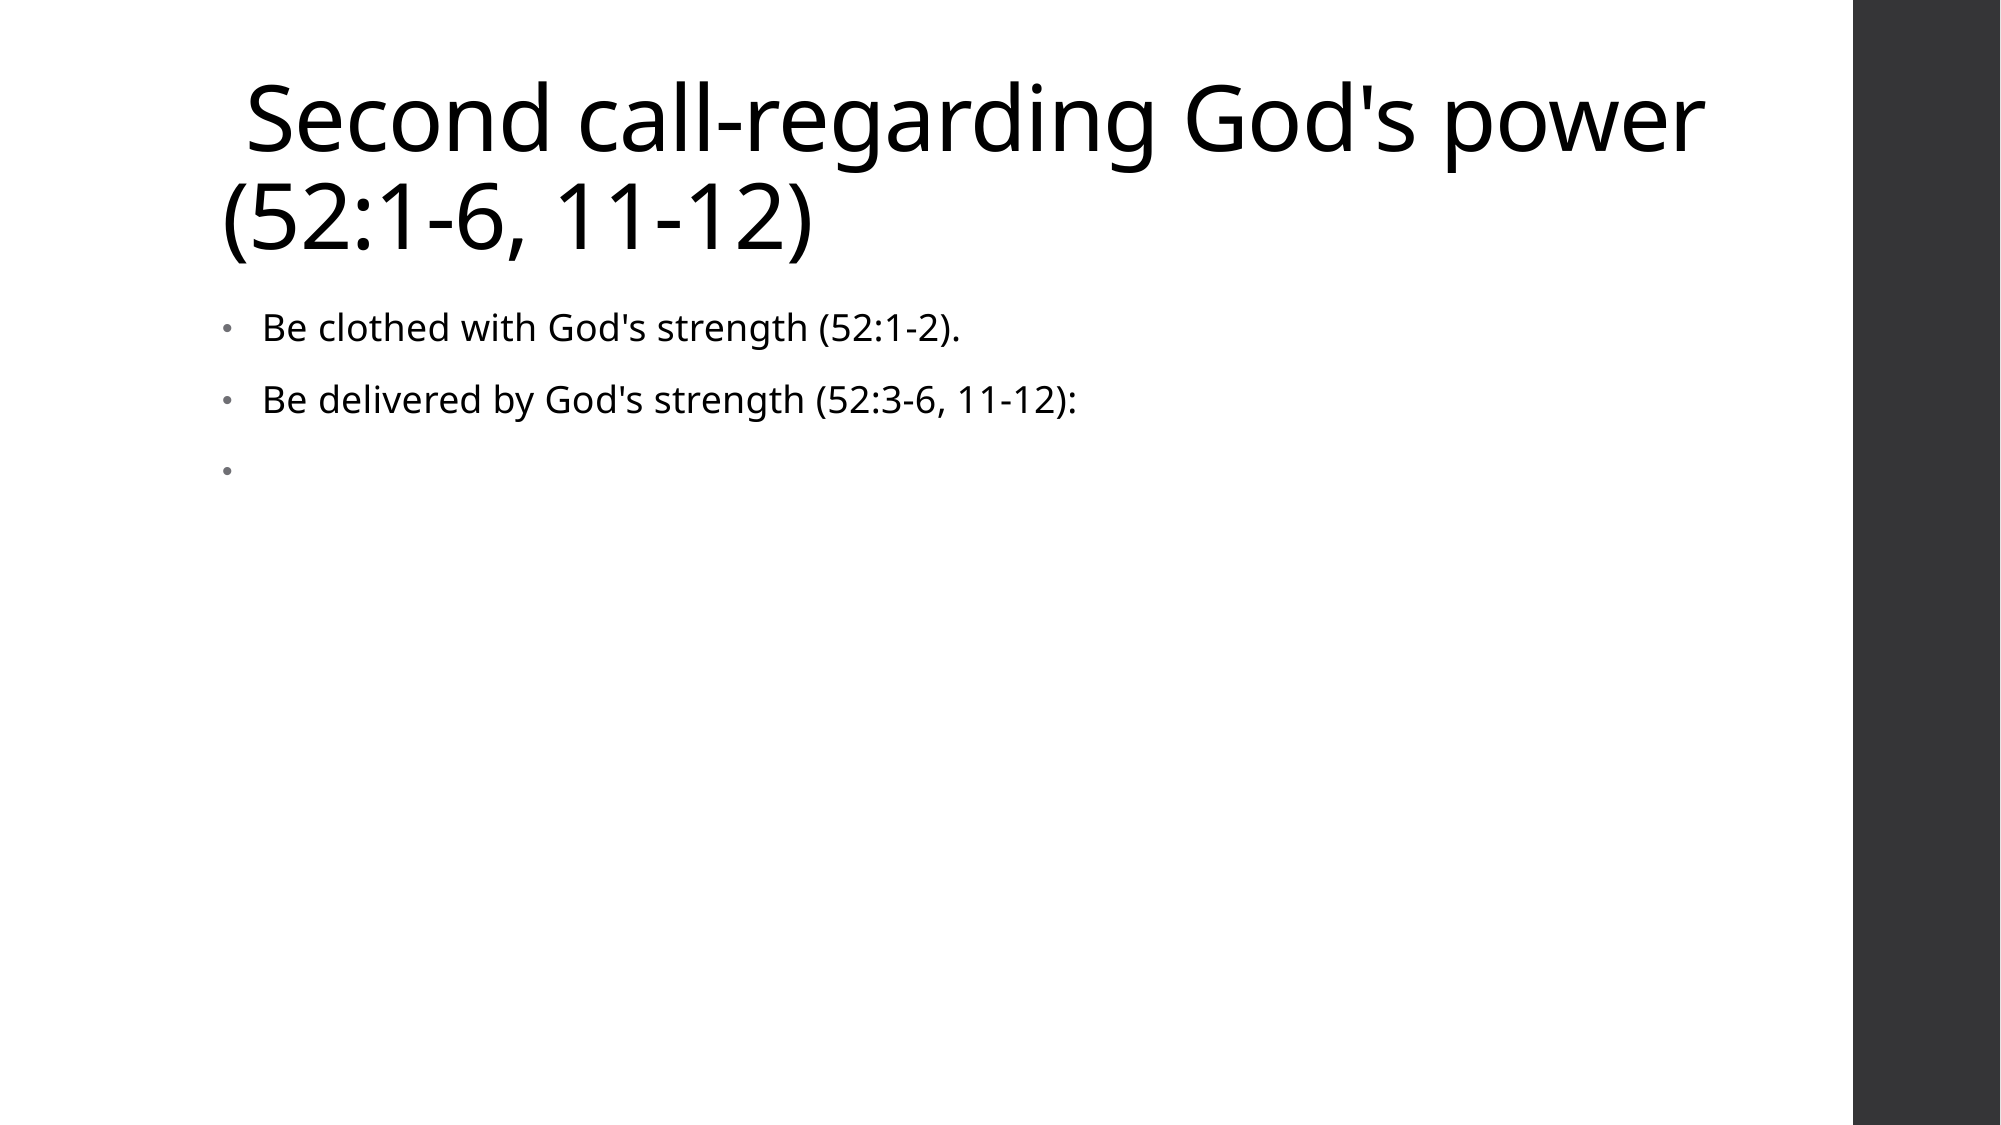

# Second call-regarding God's power (52:1-6, 11-12)
 Be clothed with God's strength (52:1-2).
 Be delivered by God's strength (52:3-6, 11-12):